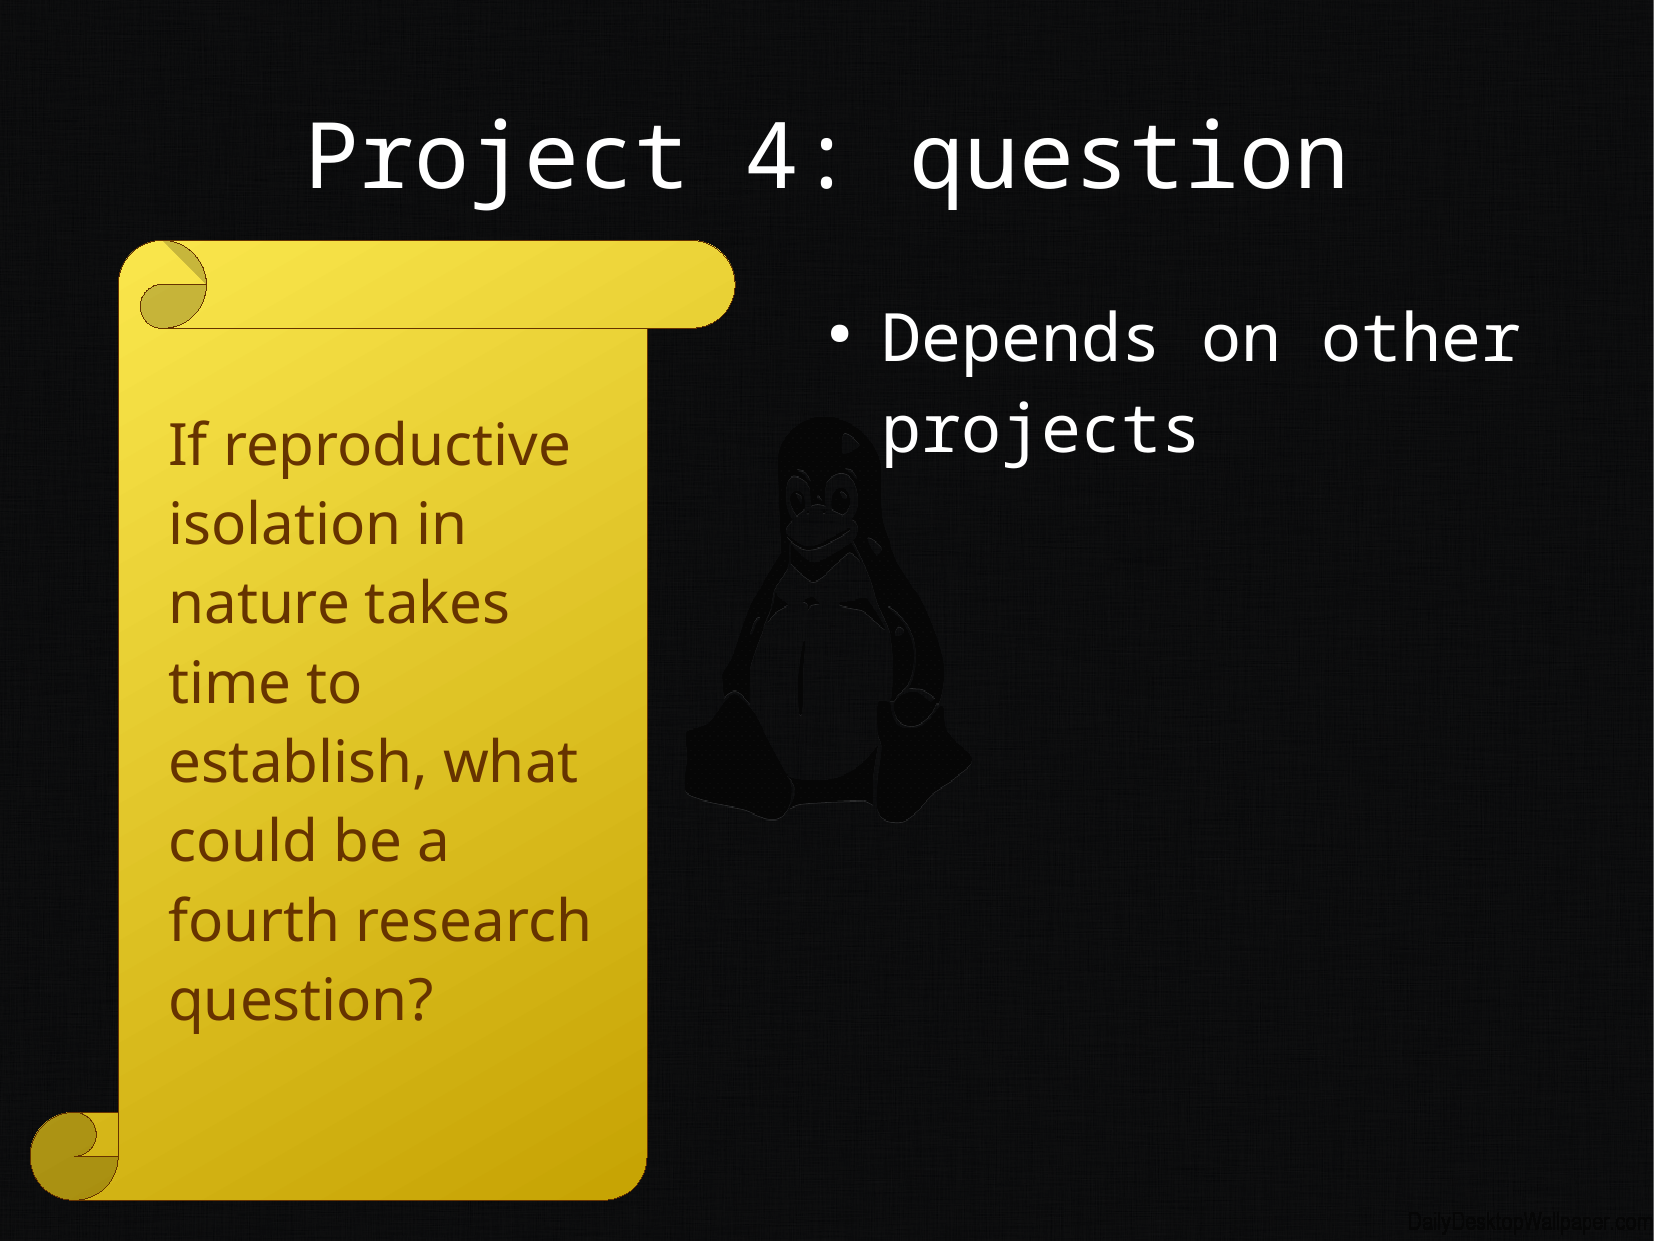

# Project 4: question
If reproductive isolation in nature takes time to establish, what could be a fourth research question?
Depends on other projects